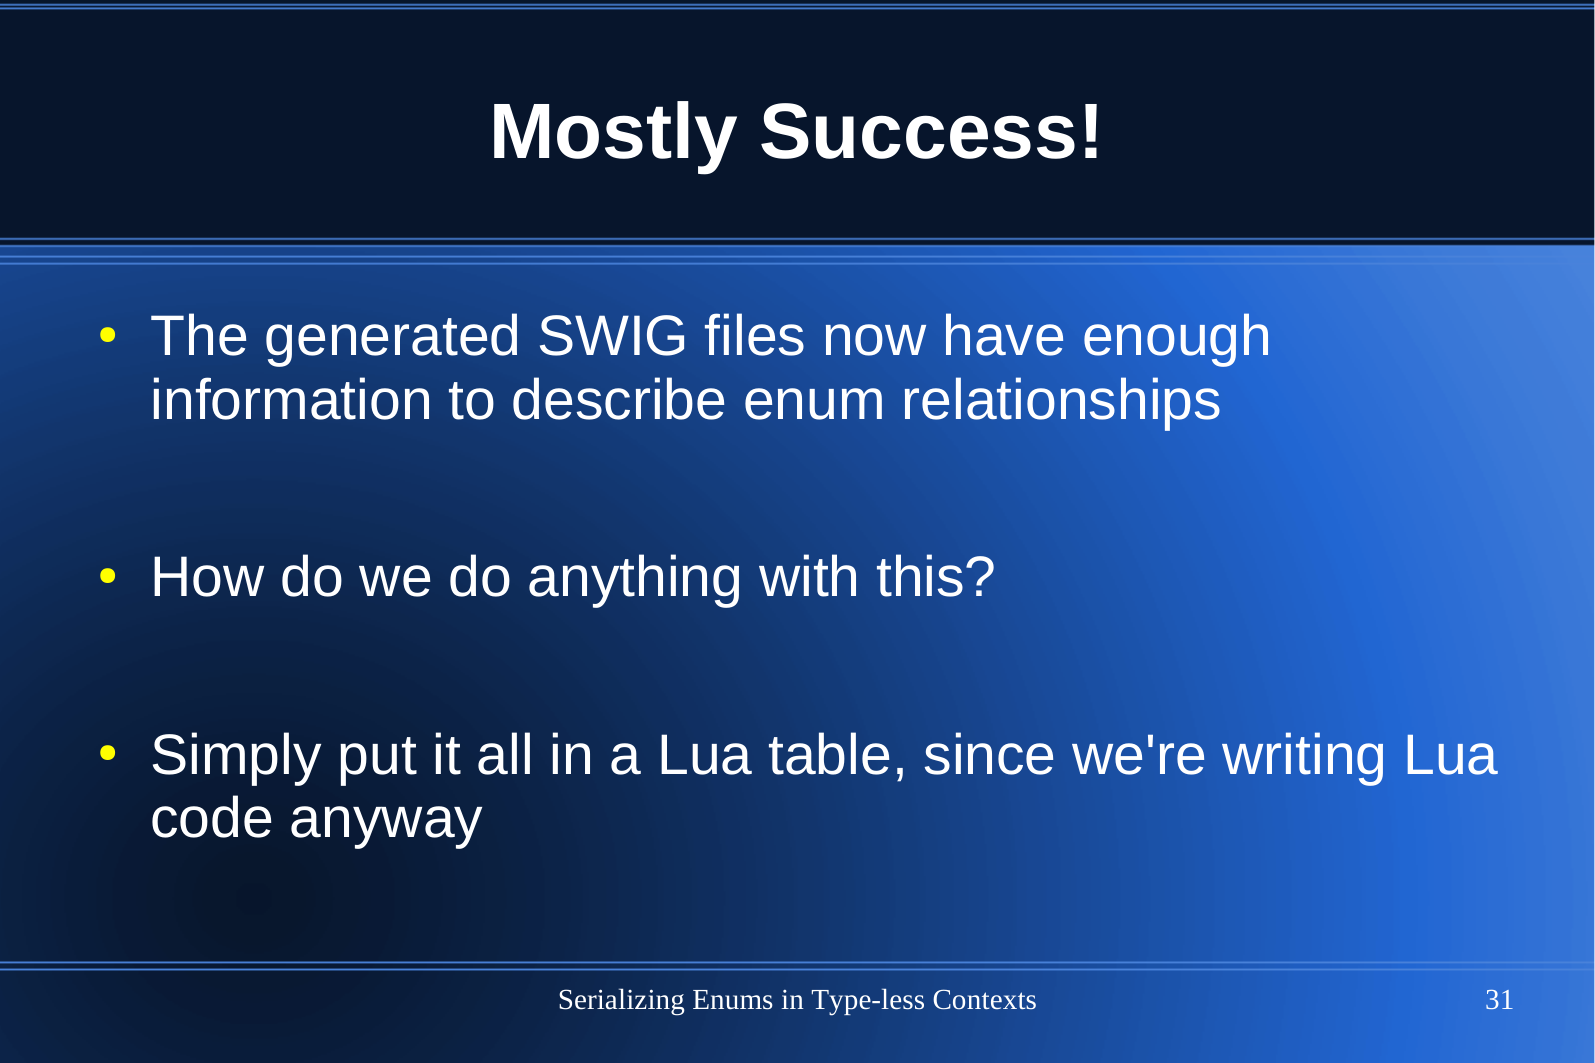

# Mostly Success!
The generated SWIG files now have enough information to describe enum relationships
How do we do anything with this?
Simply put it all in a Lua table, since we're writing Lua code anyway
Serializing Enums in Type-less Contexts
31